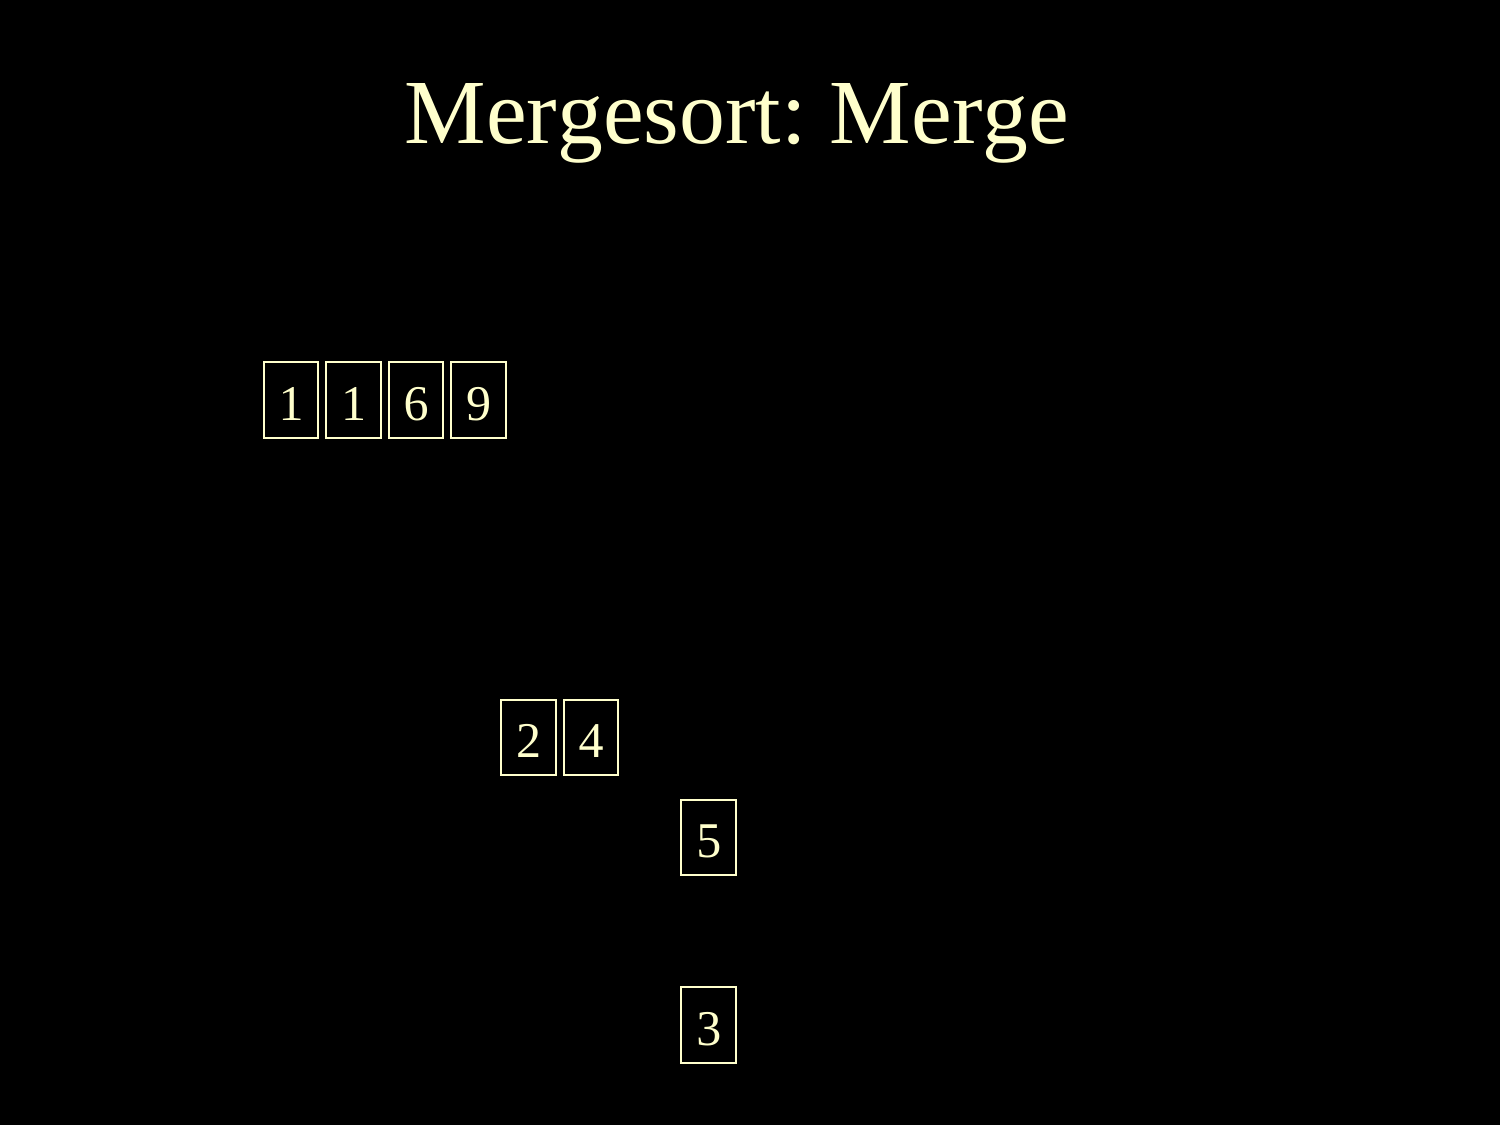

# Mergesort: Merge
1
1
6
9
2
4
5
3